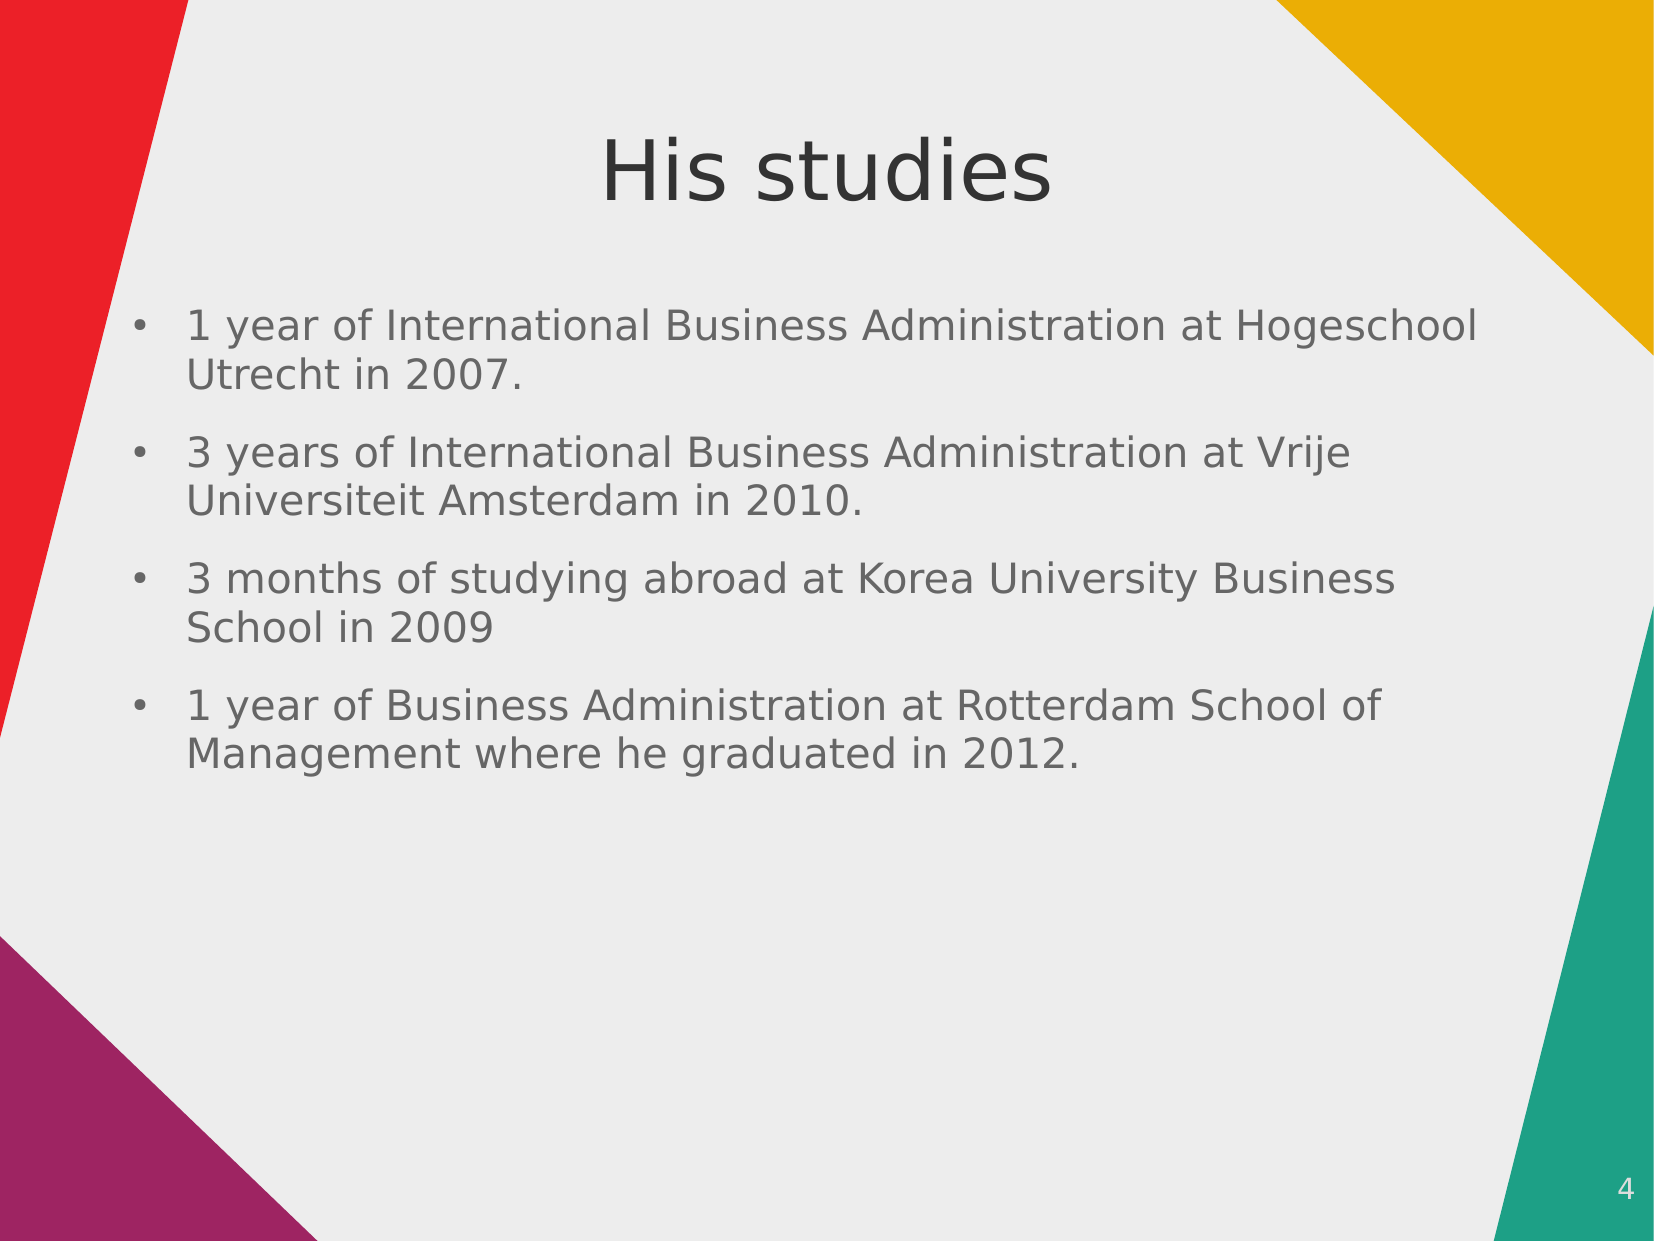

# His studies
1 year of International Business Administration at Hogeschool Utrecht in 2007.
3 years of International Business Administration at Vrije Universiteit Amsterdam in 2010.
3 months of studying abroad at Korea University Business School in 2009
1 year of Business Administration at Rotterdam School of Management where he graduated in 2012.
4